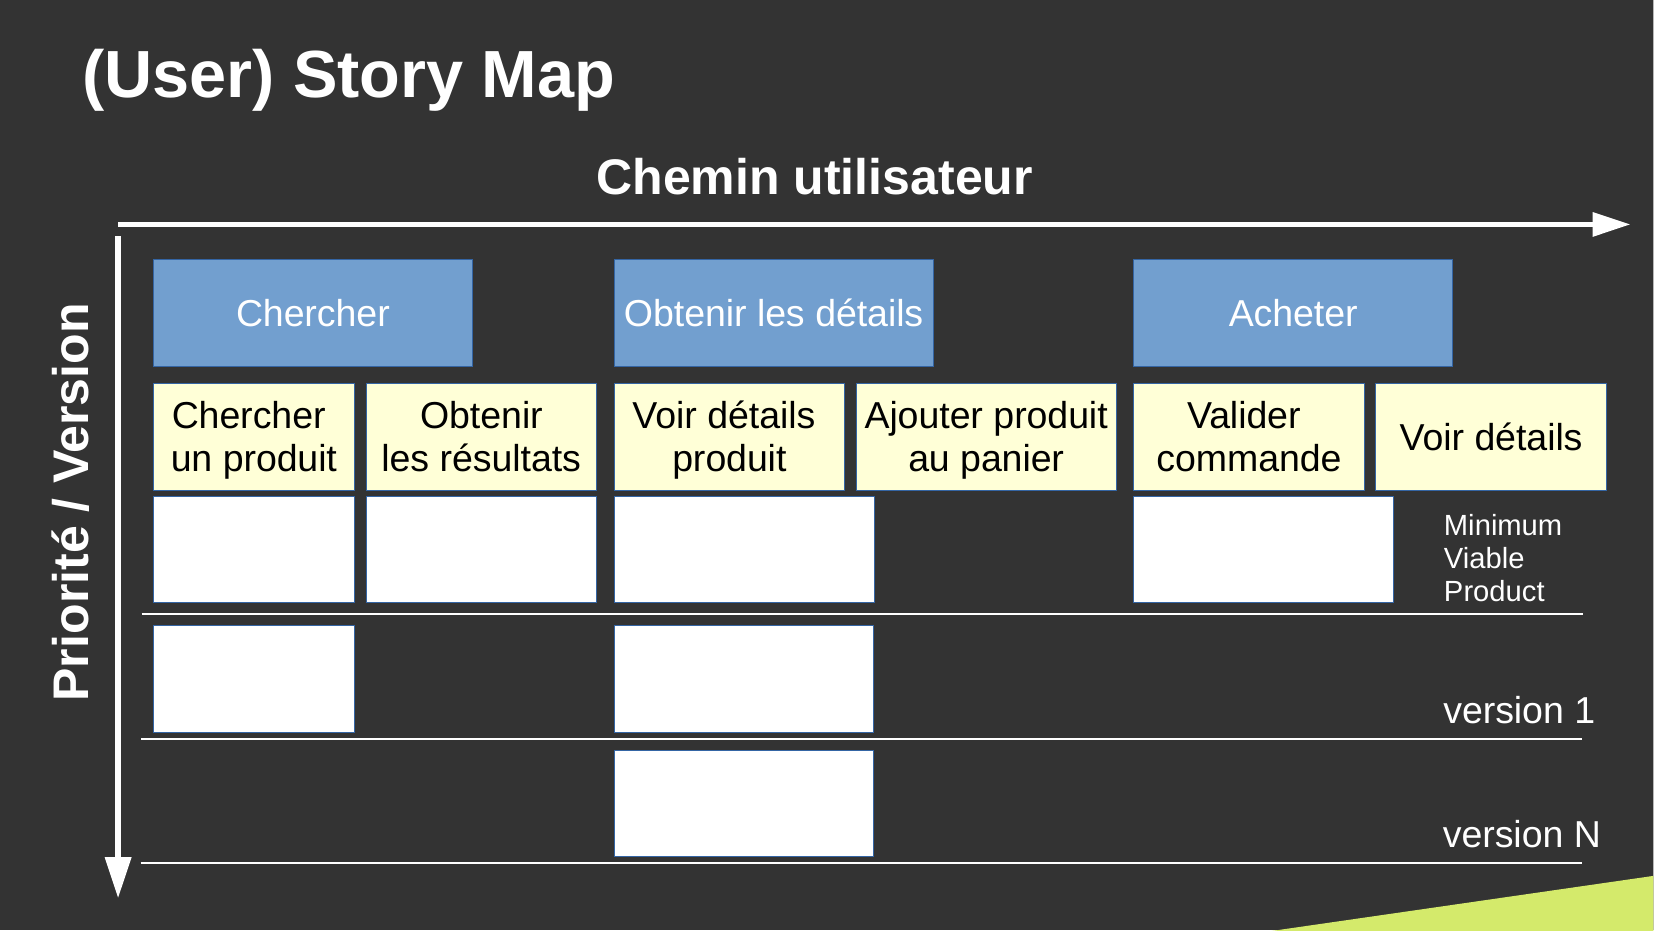

# (User) Story Map
Chemin utilisateur
Chercher
Obtenir les détails
Acheter
Chercher
un produit
Obtenir
les résultats
Voir détails
produit
Ajouter produit
au panier
Valider
commande
Voir détails
Priorité / Version
Minimum
Viable
Product
version 1
version N